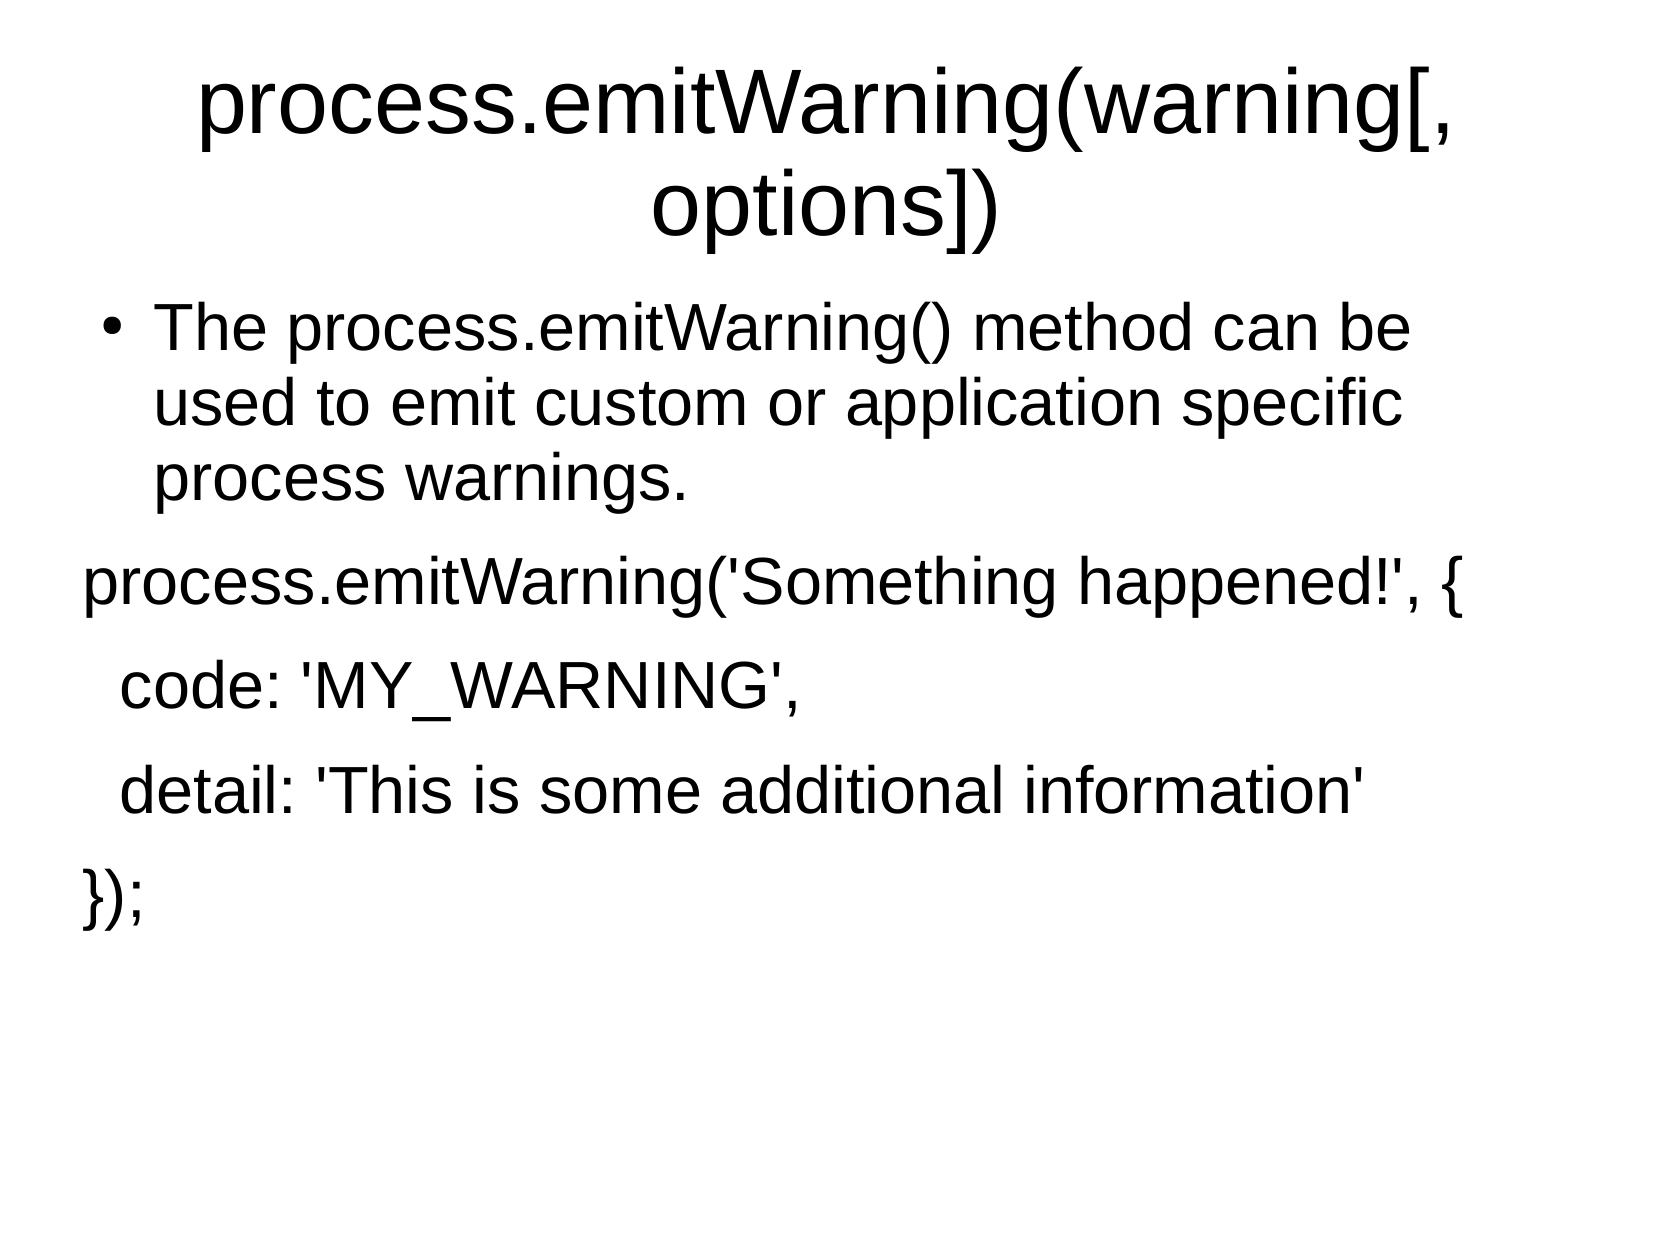

# process.emitWarning(warning[, options])
The process.emitWarning() method can be used to emit custom or application specific process warnings.
process.emitWarning('Something happened!', {
 code: 'MY_WARNING',
 detail: 'This is some additional information'
});